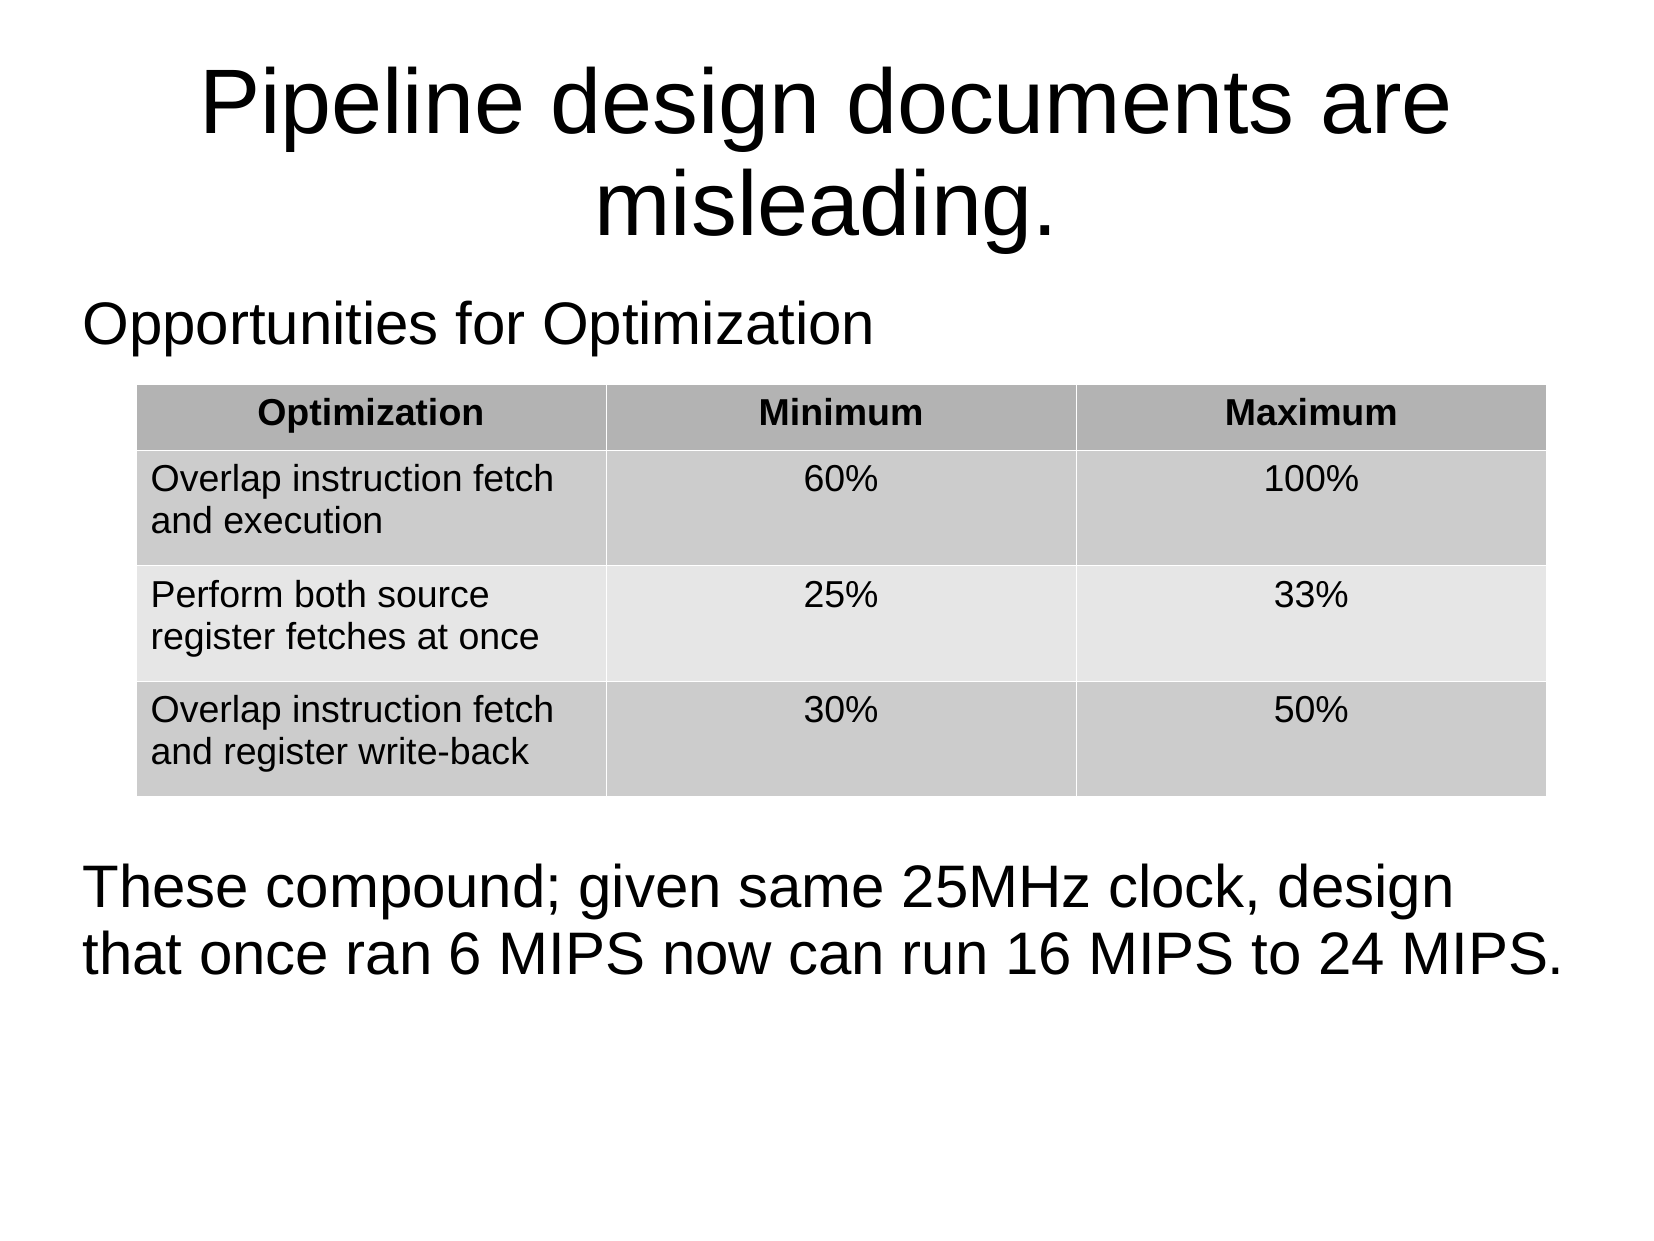

# Pipeline design documents are misleading.
Opportunities for Optimization
These compound; given same 25MHz clock, design that once ran 6 MIPS now can run 16 MIPS to 24 MIPS.
| Optimization | Minimum | Maximum |
| --- | --- | --- |
| Overlap instruction fetch and execution | 60% | 100% |
| Perform both source register fetches at once | 25% | 33% |
| Overlap instruction fetch and register write-back | 30% | 50% |